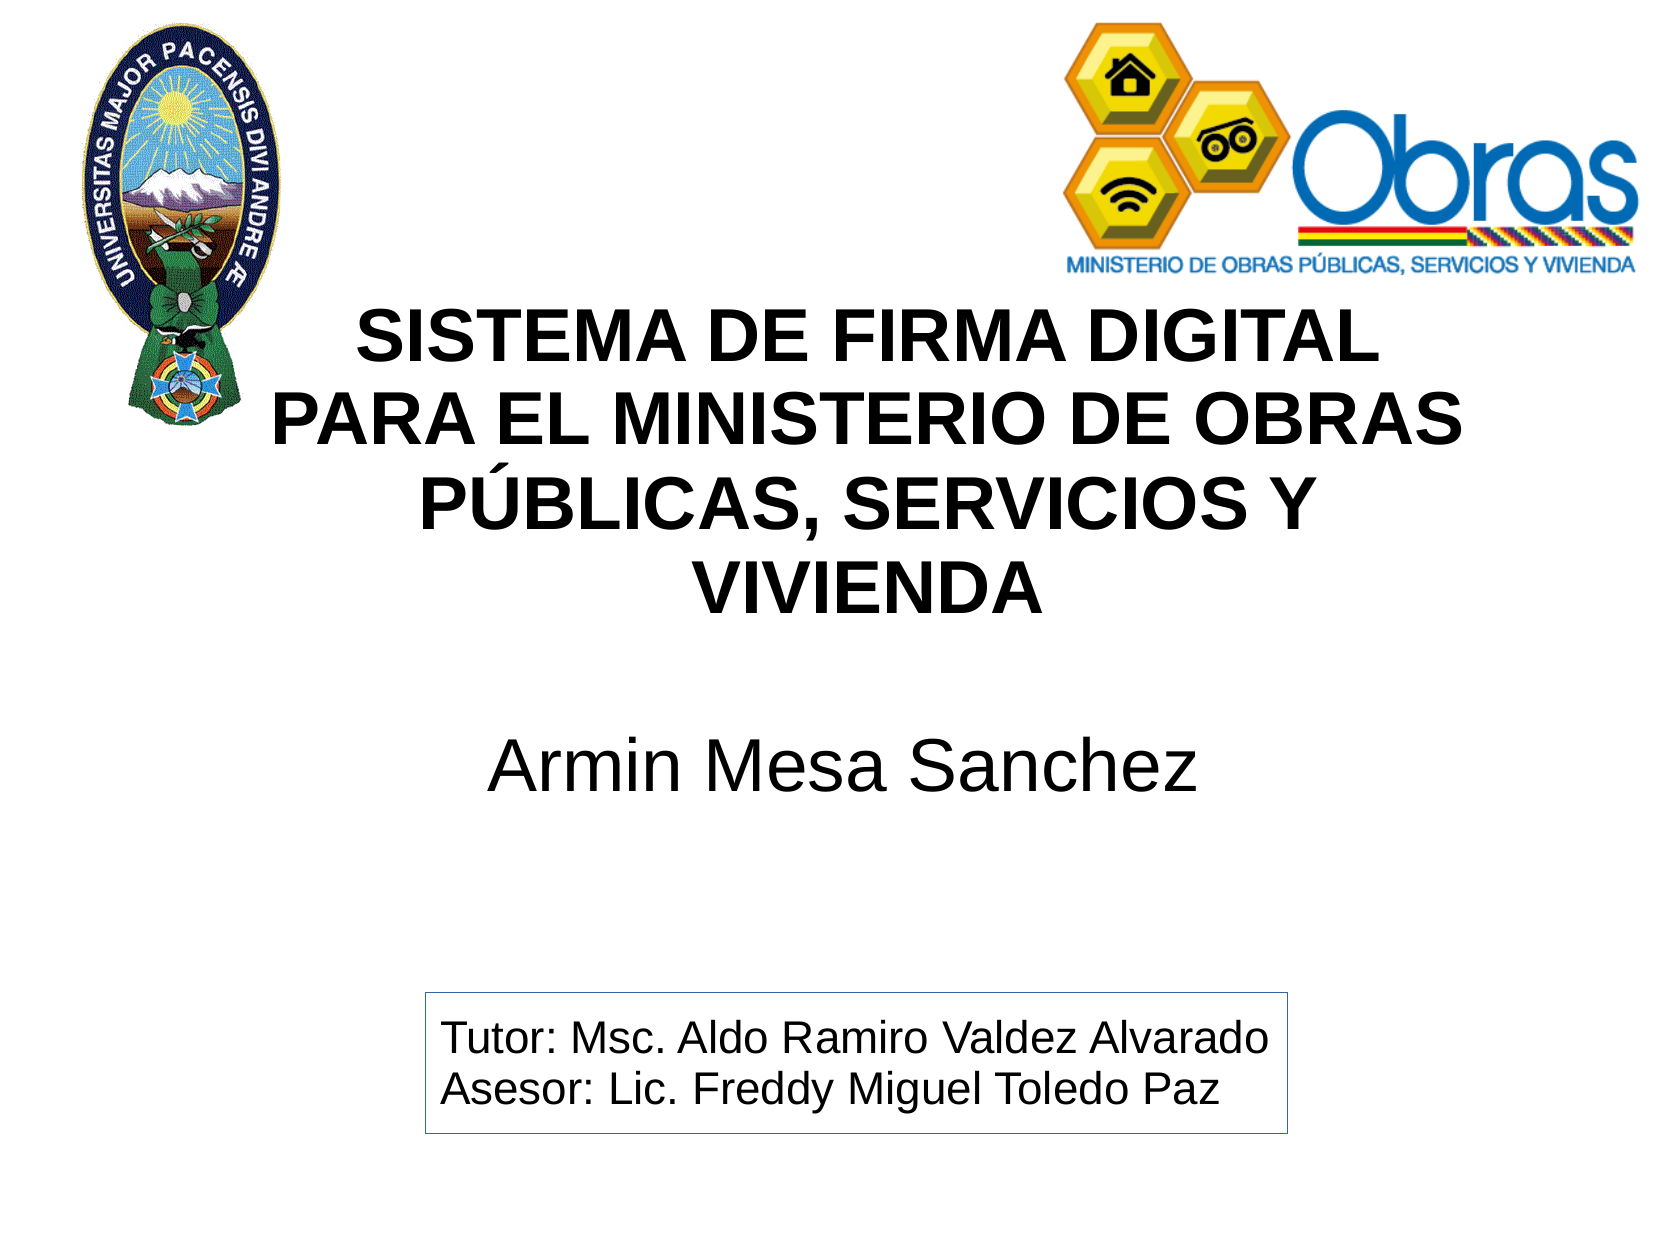

SISTEMA DE FIRMA DIGITAL PARA EL MINISTERIO DE OBRAS PÚBLICAS, SERVICIOS Y VIVIENDA
Armin Mesa Sanchez
Tutor: Msc. Aldo Ramiro Valdez Alvarado
Asesor: Lic. Freddy Miguel Toledo Paz